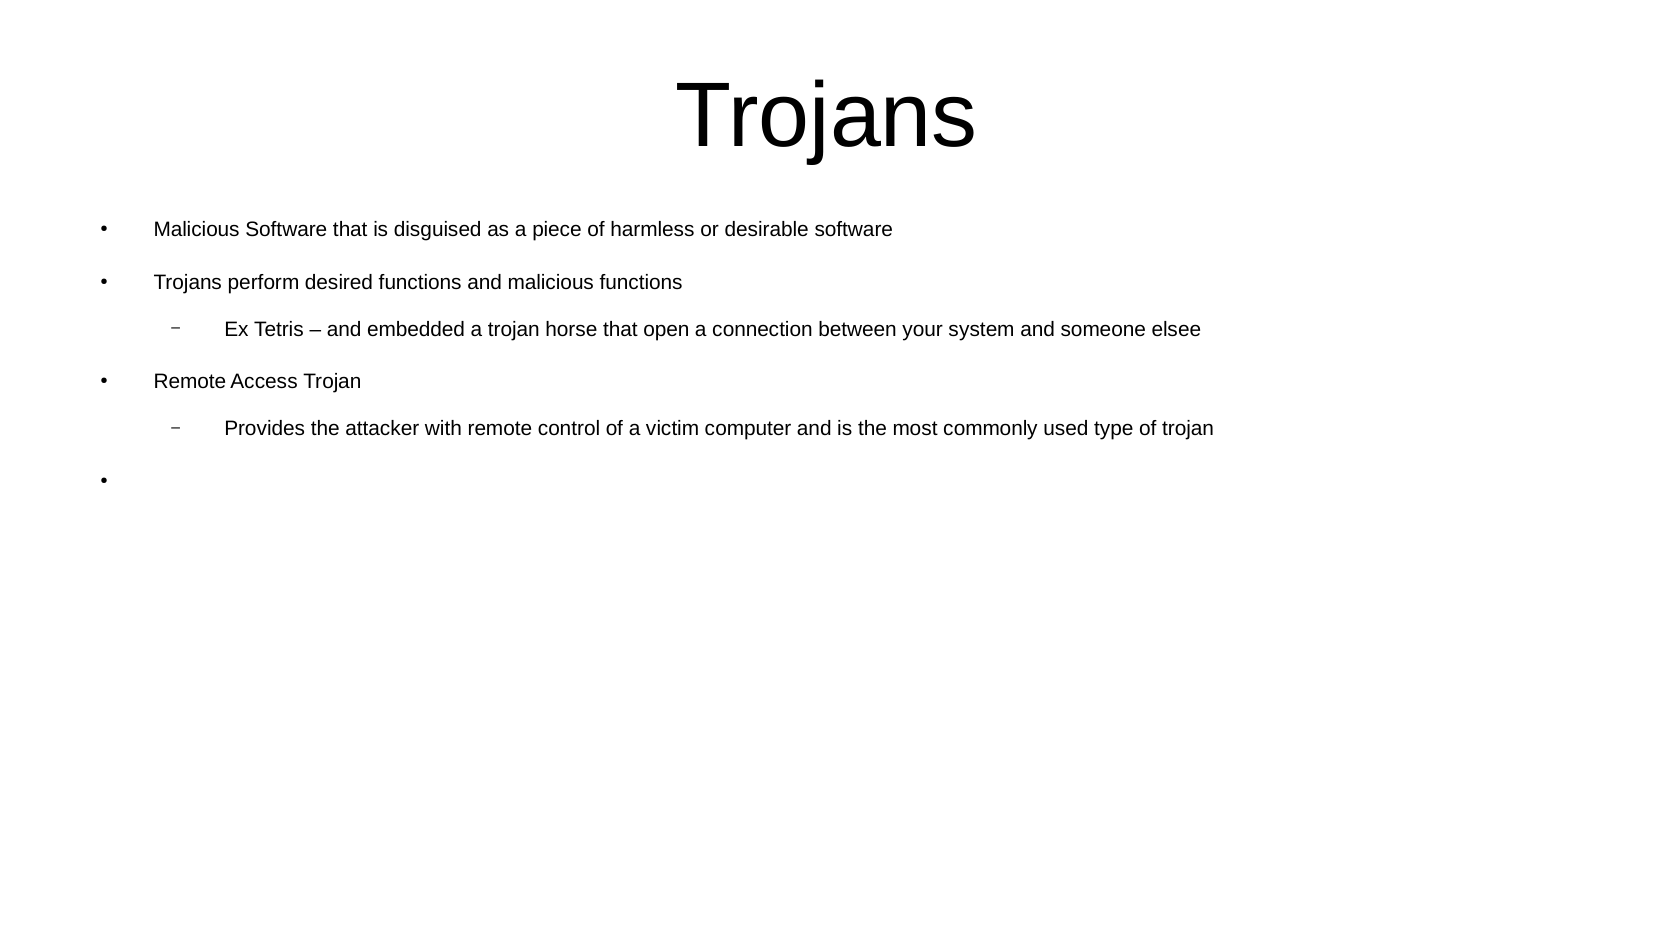

# Trojans
Malicious Software that is disguised as a piece of harmless or desirable software
Trojans perform desired functions and malicious functions
Ex Tetris – and embedded a trojan horse that open a connection between your system and someone elsee
Remote Access Trojan
Provides the attacker with remote control of a victim computer and is the most commonly used type of trojan